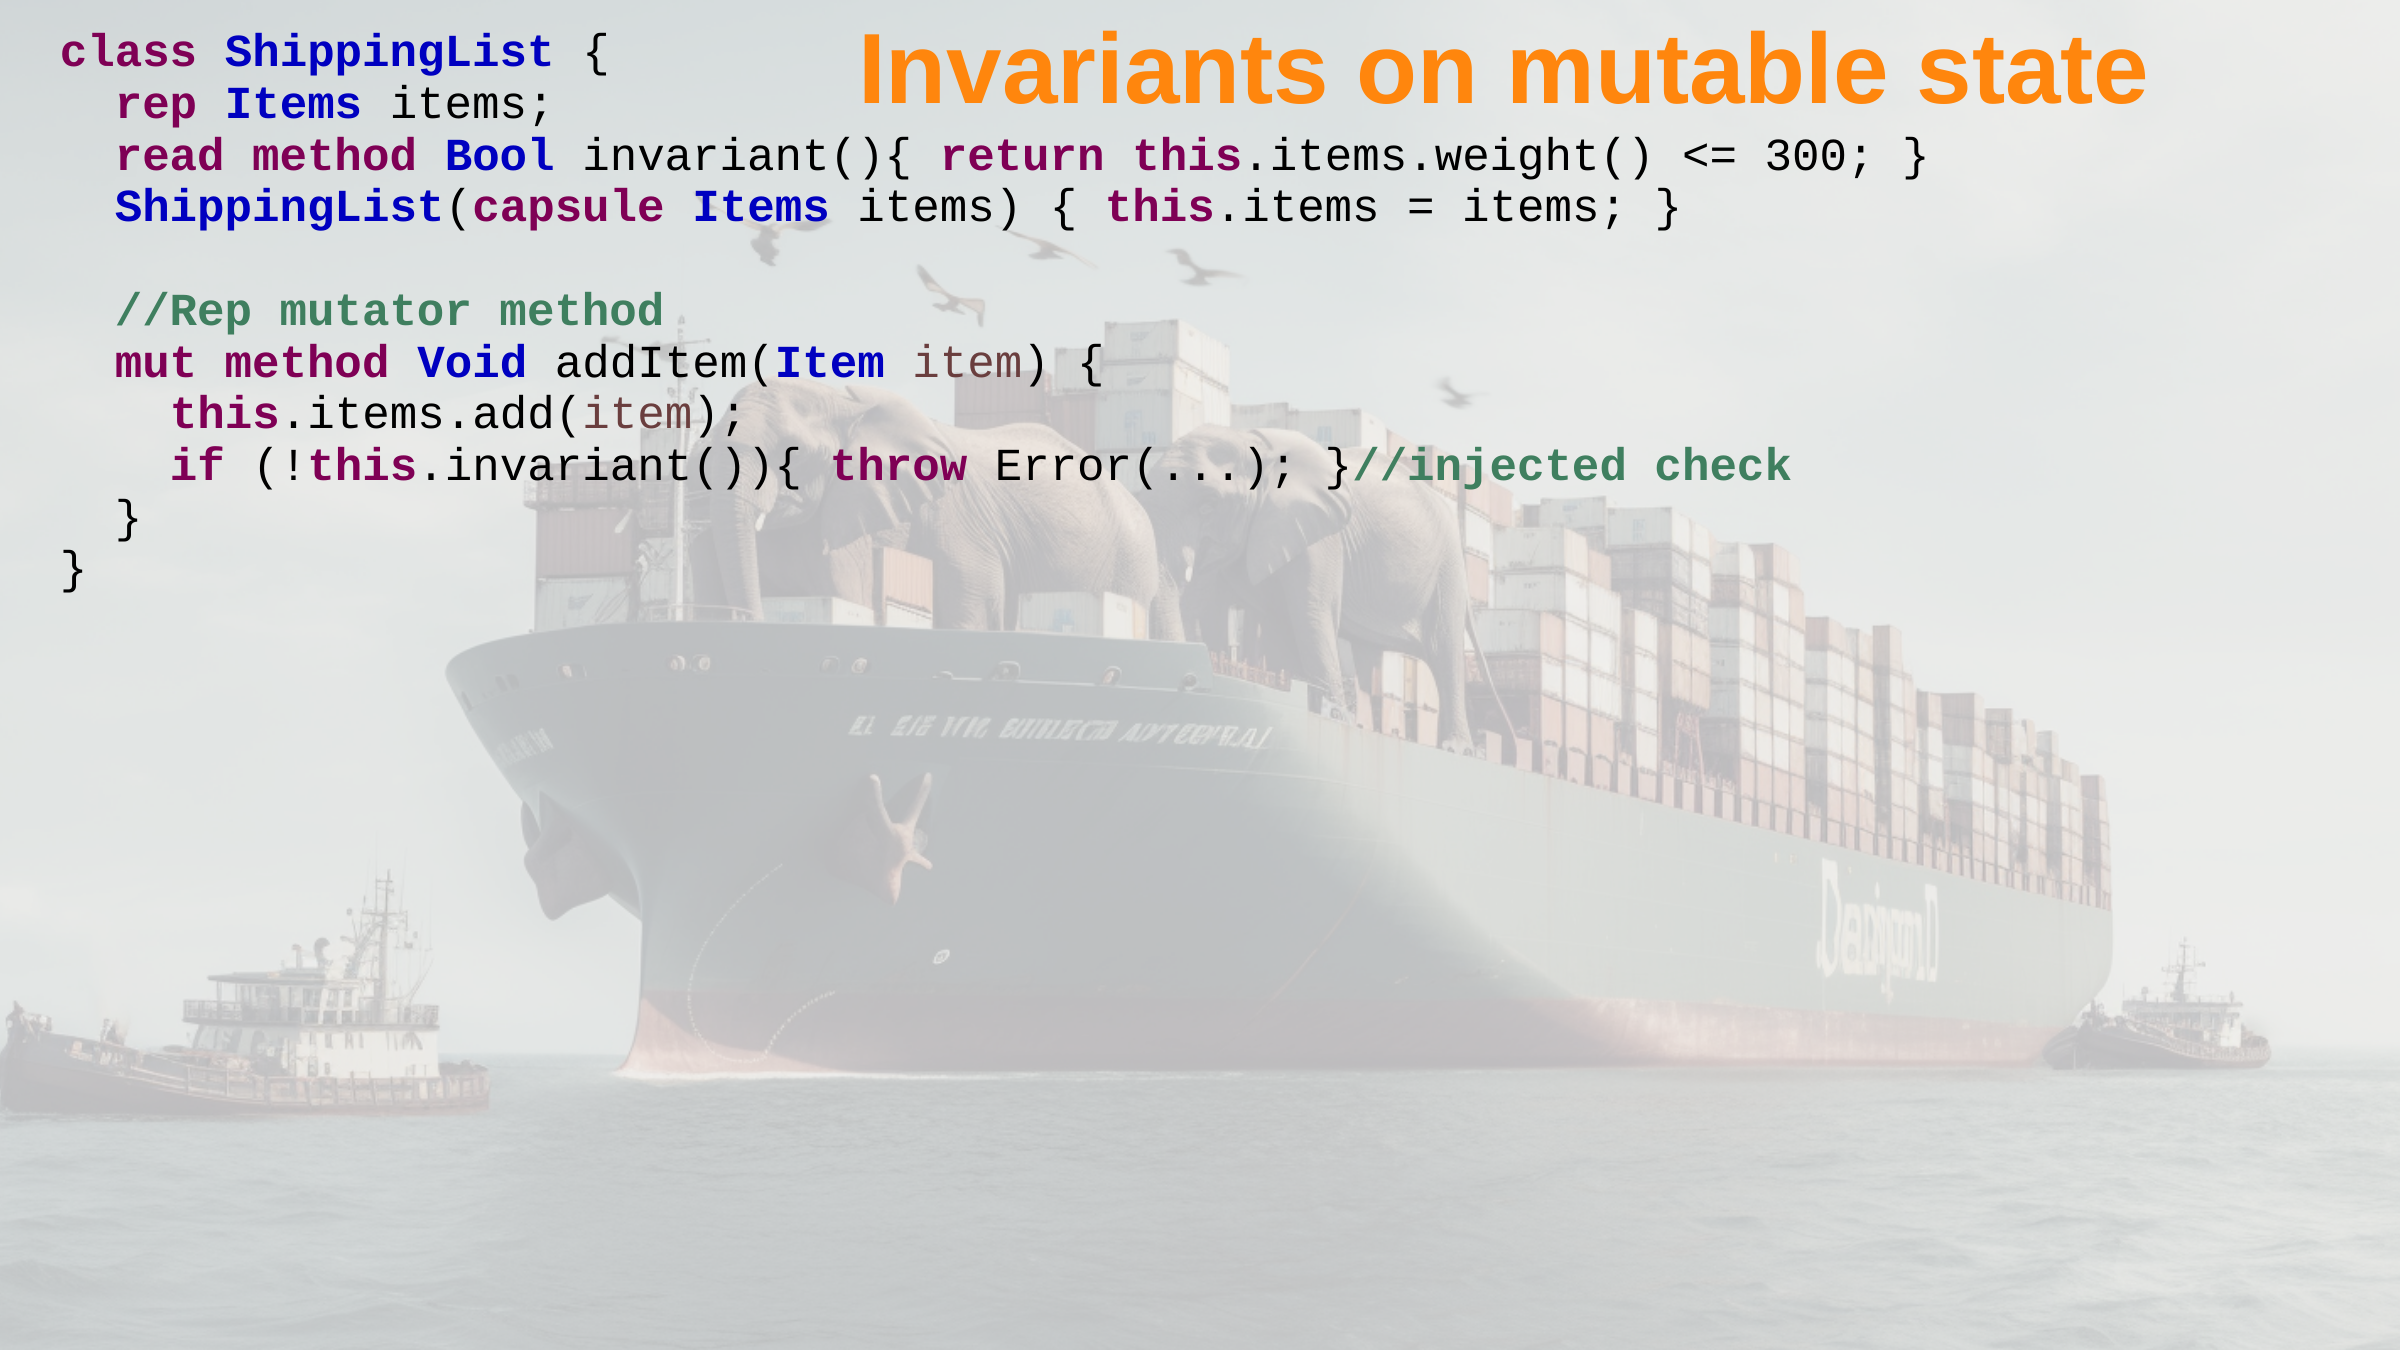

# Invariants on mutable state
class ShippingList {
 rep Items items;
 read method Bool invariant(){ return this.items.weight() <= 300; }
 ShippingList(capsule Items items) { this.items = items; }
 //Rep mutator method
 mut method Void addItem(Item item) {
 this.items.add(item);
 if (!this.invariant()){ throw Error(...); }//injected check
 }
}